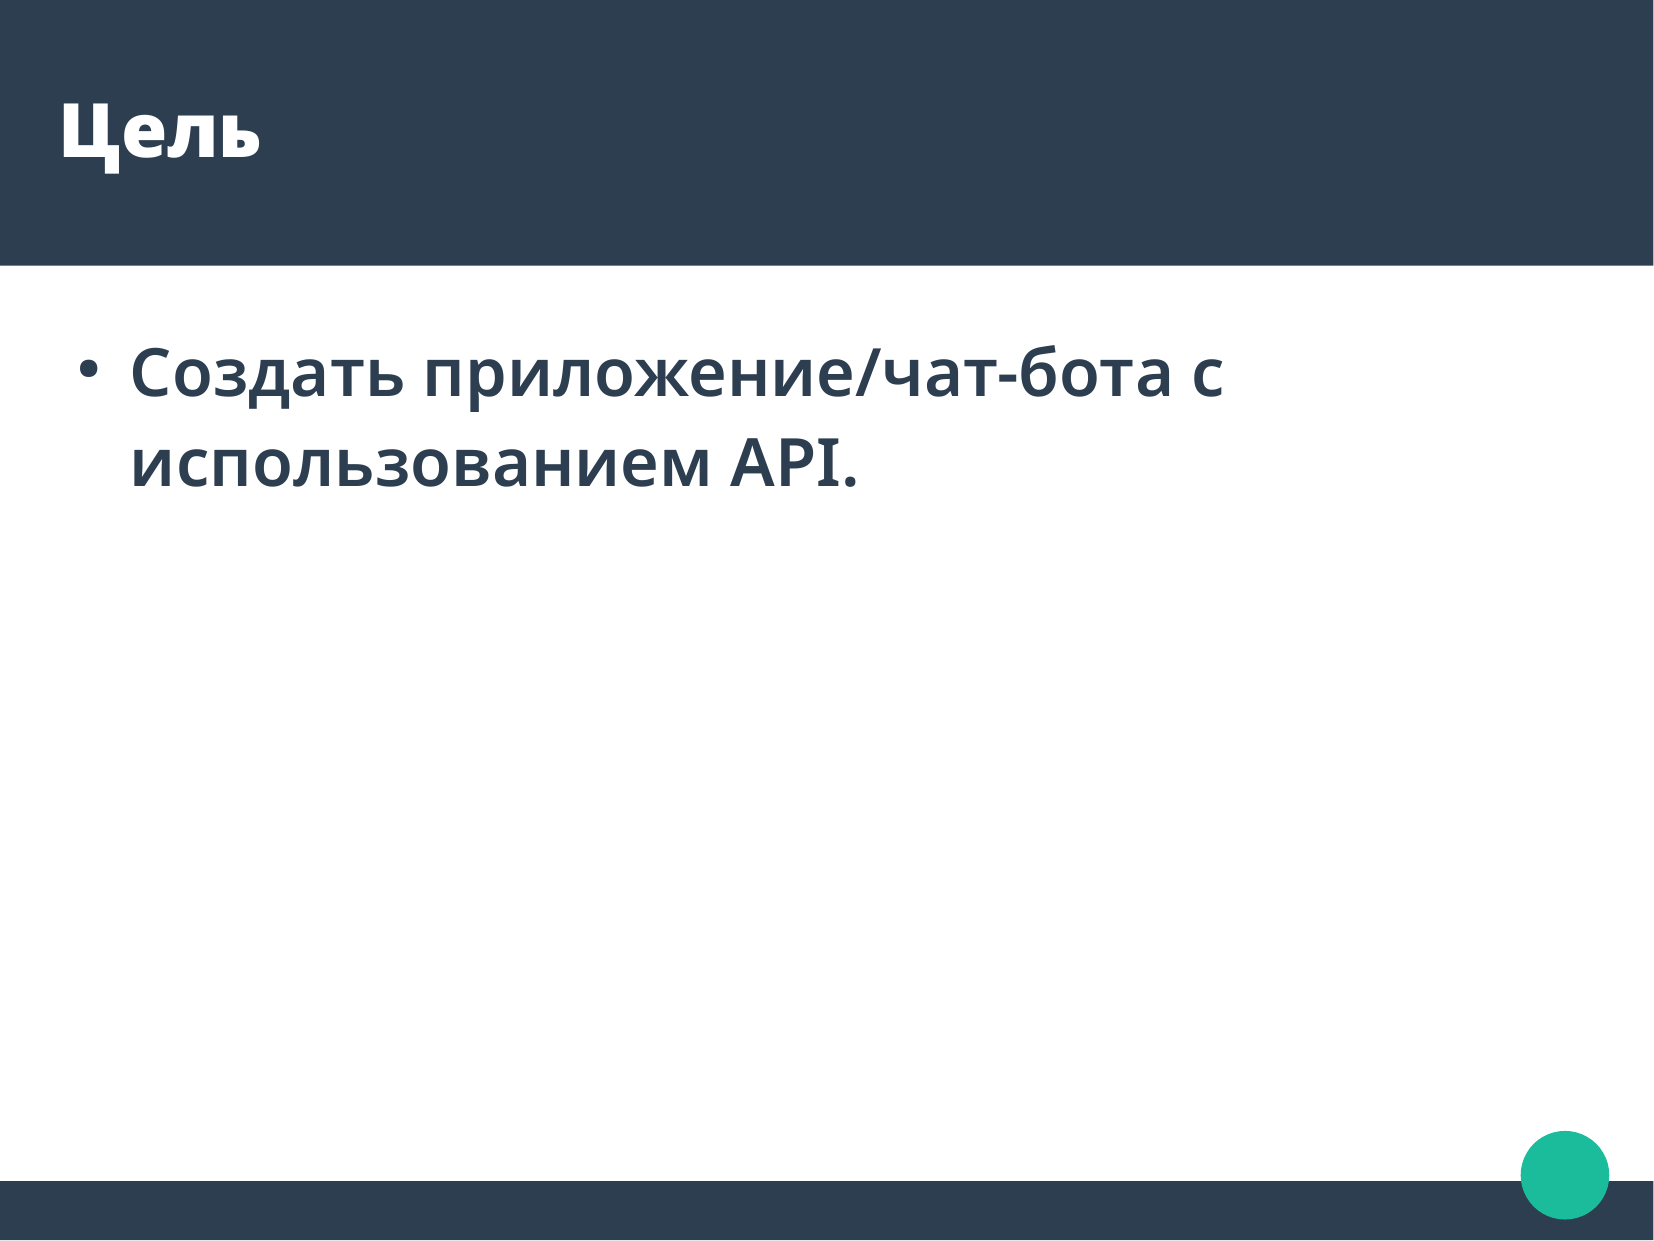

# Цель
Создать приложение/чат-бота с использованием API.